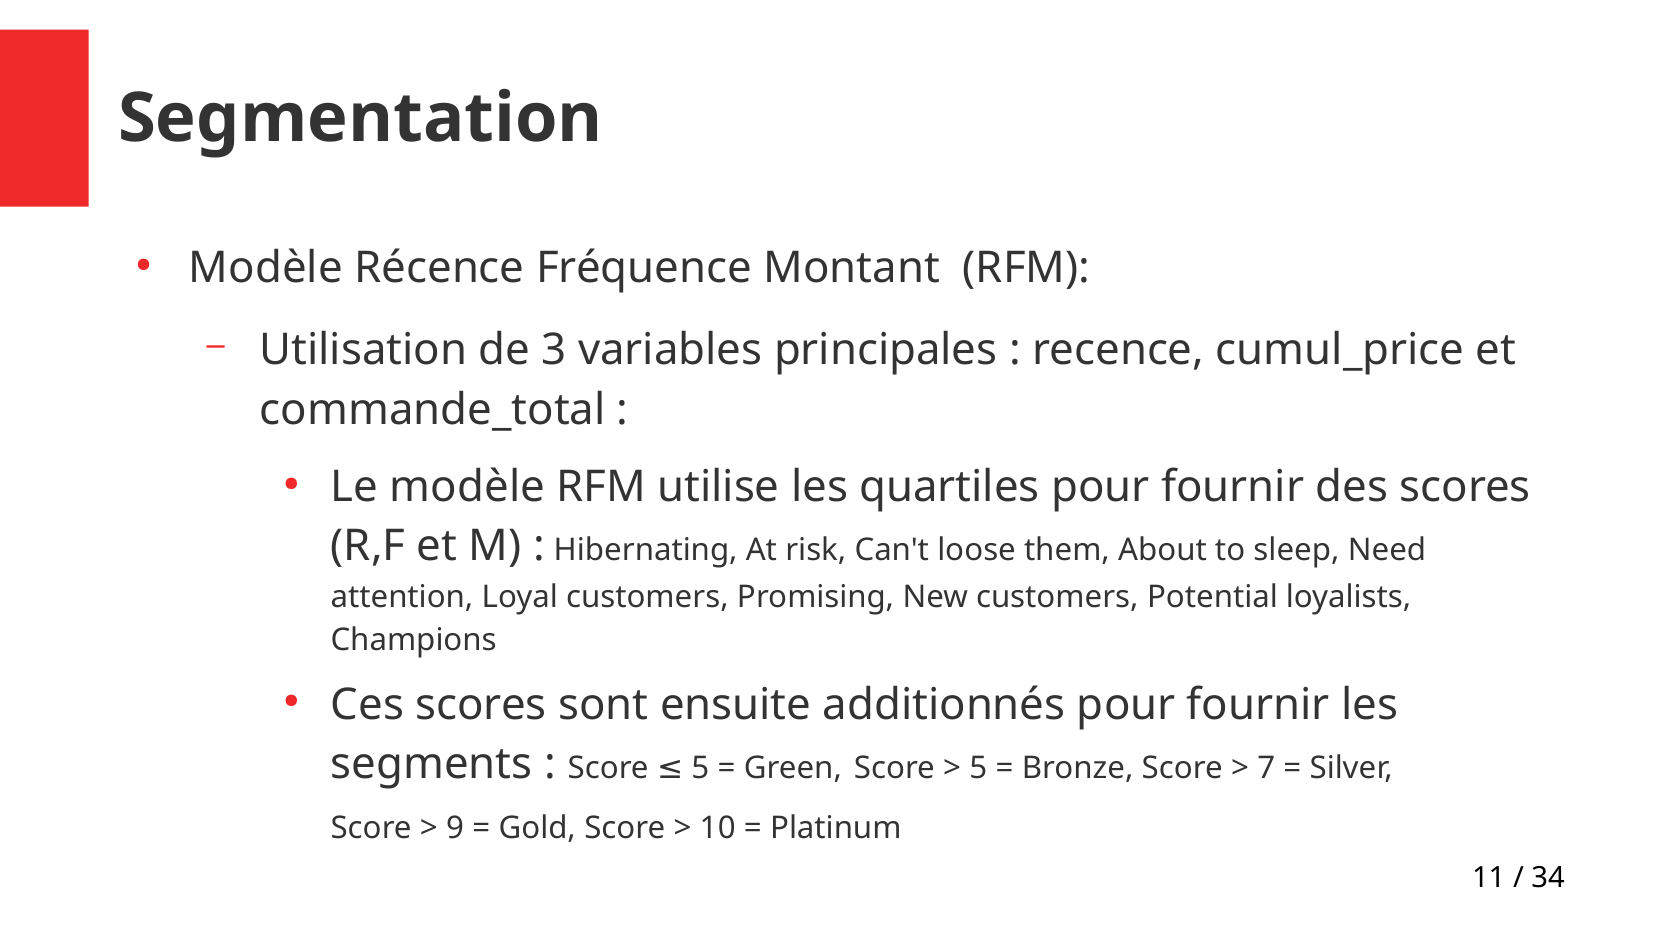

# Segmentation
Modèle Récence Fréquence Montant  (RFM):
Utilisation de 3 variables principales : recence, cumul_price et commande_total :
Le modèle RFM utilise les quartiles pour fournir des scores (R,F et M) : Hibernating, At risk, Can't loose them, About to sleep, Need attention, Loyal customers, Promising, New customers, Potential loyalists, Champions
Ces scores sont ensuite additionnés pour fournir les segments : Score ≤ 5 = Green, Score > 5 = Bronze, Score > 7 = Silver,
Score > 9 = Gold, Score > 10 = Platinum
11